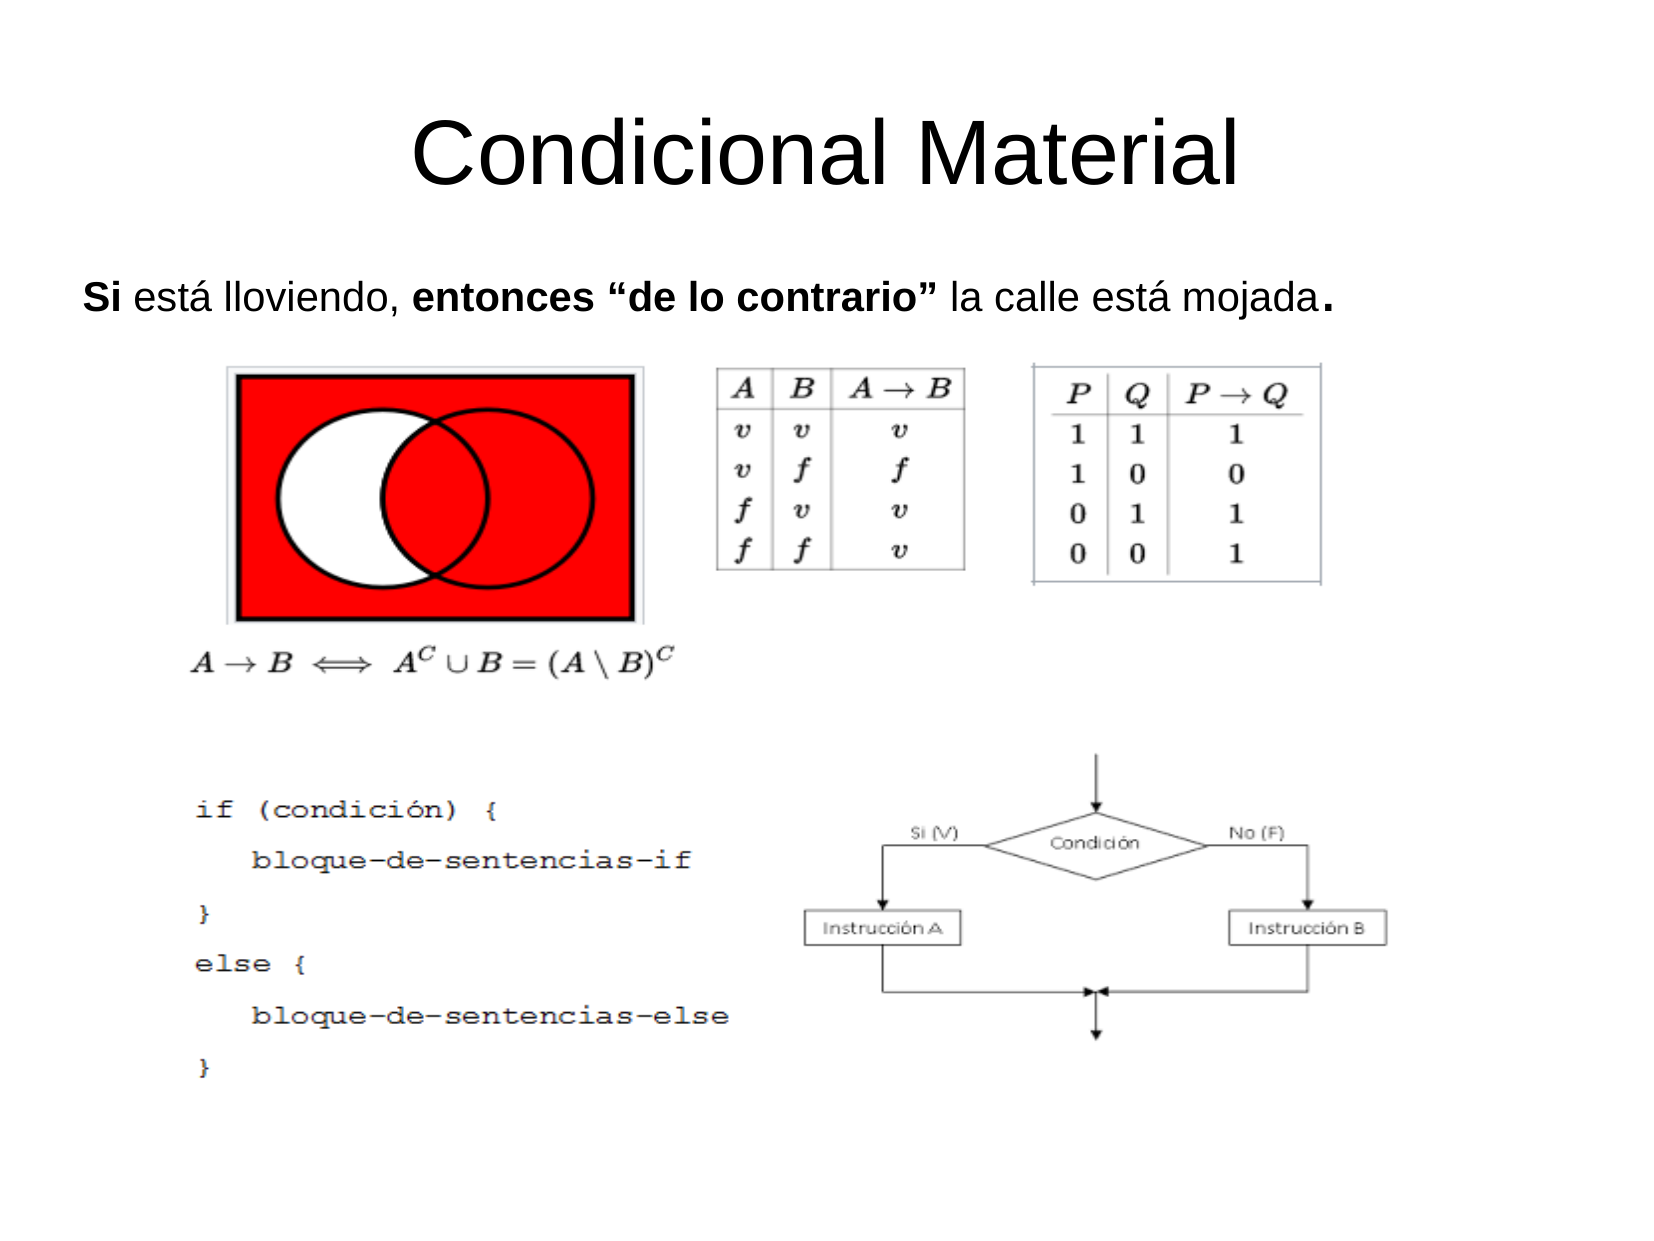

# Condicional Material
Si está lloviendo, entonces “de lo contrario” la calle está mojada.